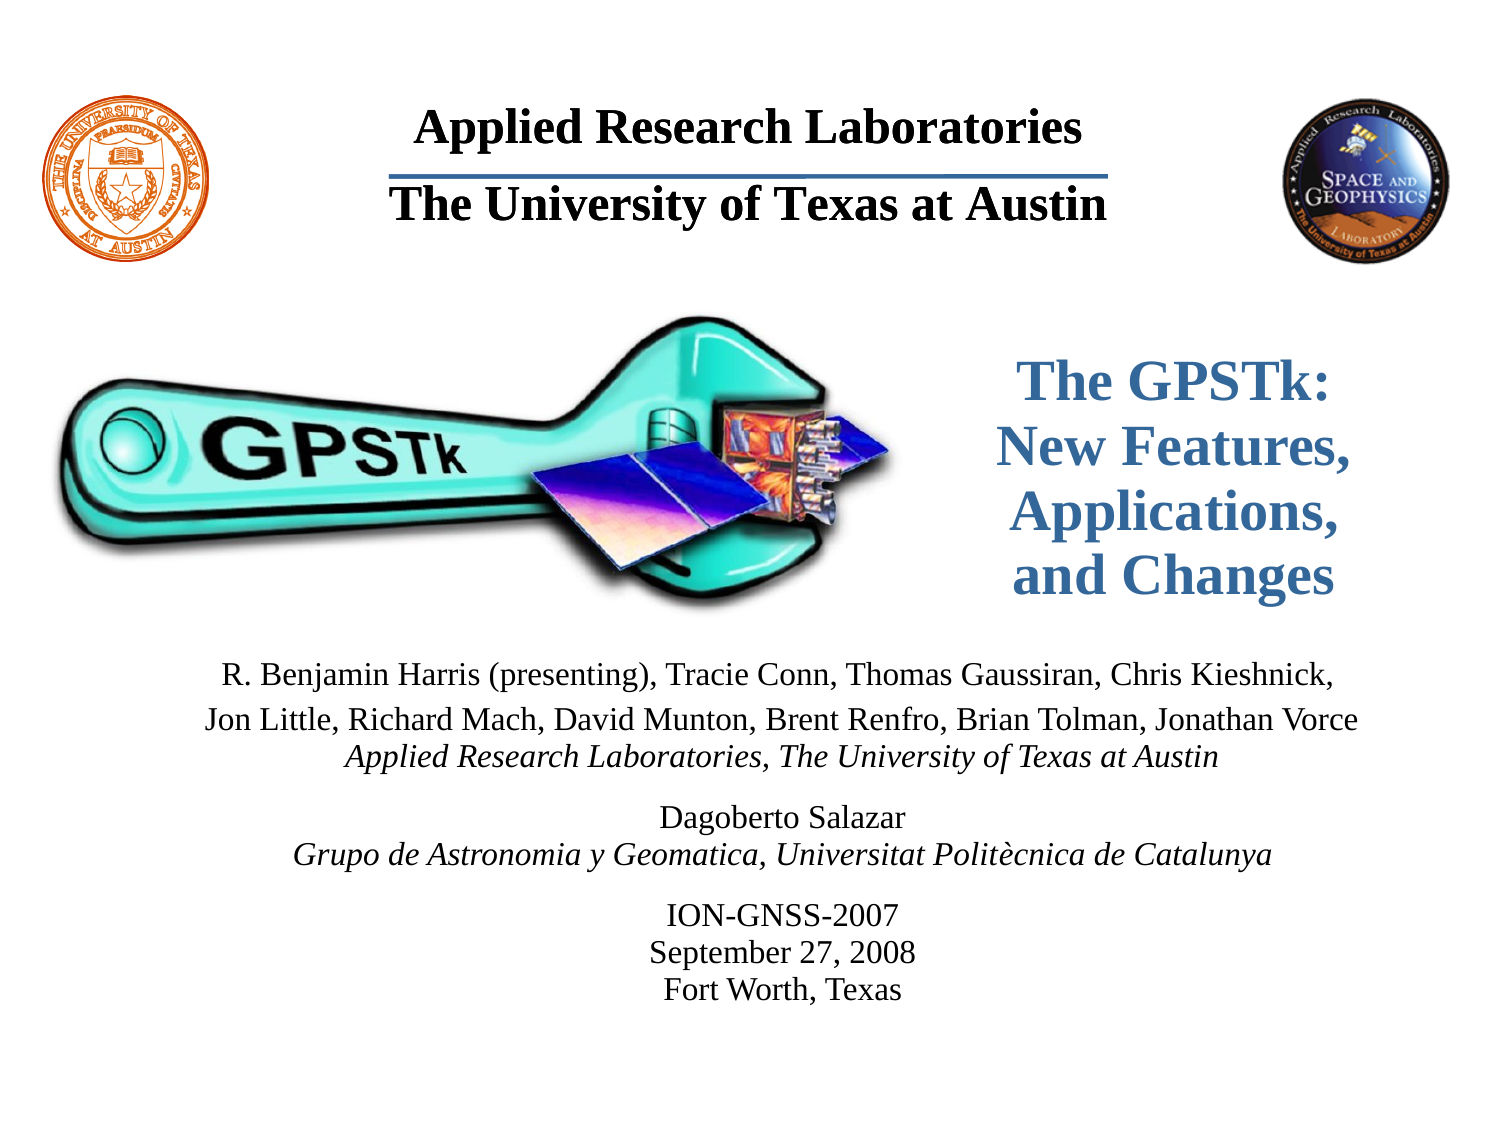

# The GPSTk: New Features, Applications, and Changes
R. Benjamin Harris (presenting), Tracie Conn, Thomas Gaussiran, Chris Kieshnick,
Jon Little, Richard Mach, David Munton, Brent Renfro, Brian Tolman, Jonathan Vorce
Applied Research Laboratories, The University of Texas at Austin
Dagoberto Salazar
Grupo de Astronomia y Geomatica, Universitat Politècnica de Catalunya
ION-GNSS-2007
September 27, 2008
Fort Worth, Texas